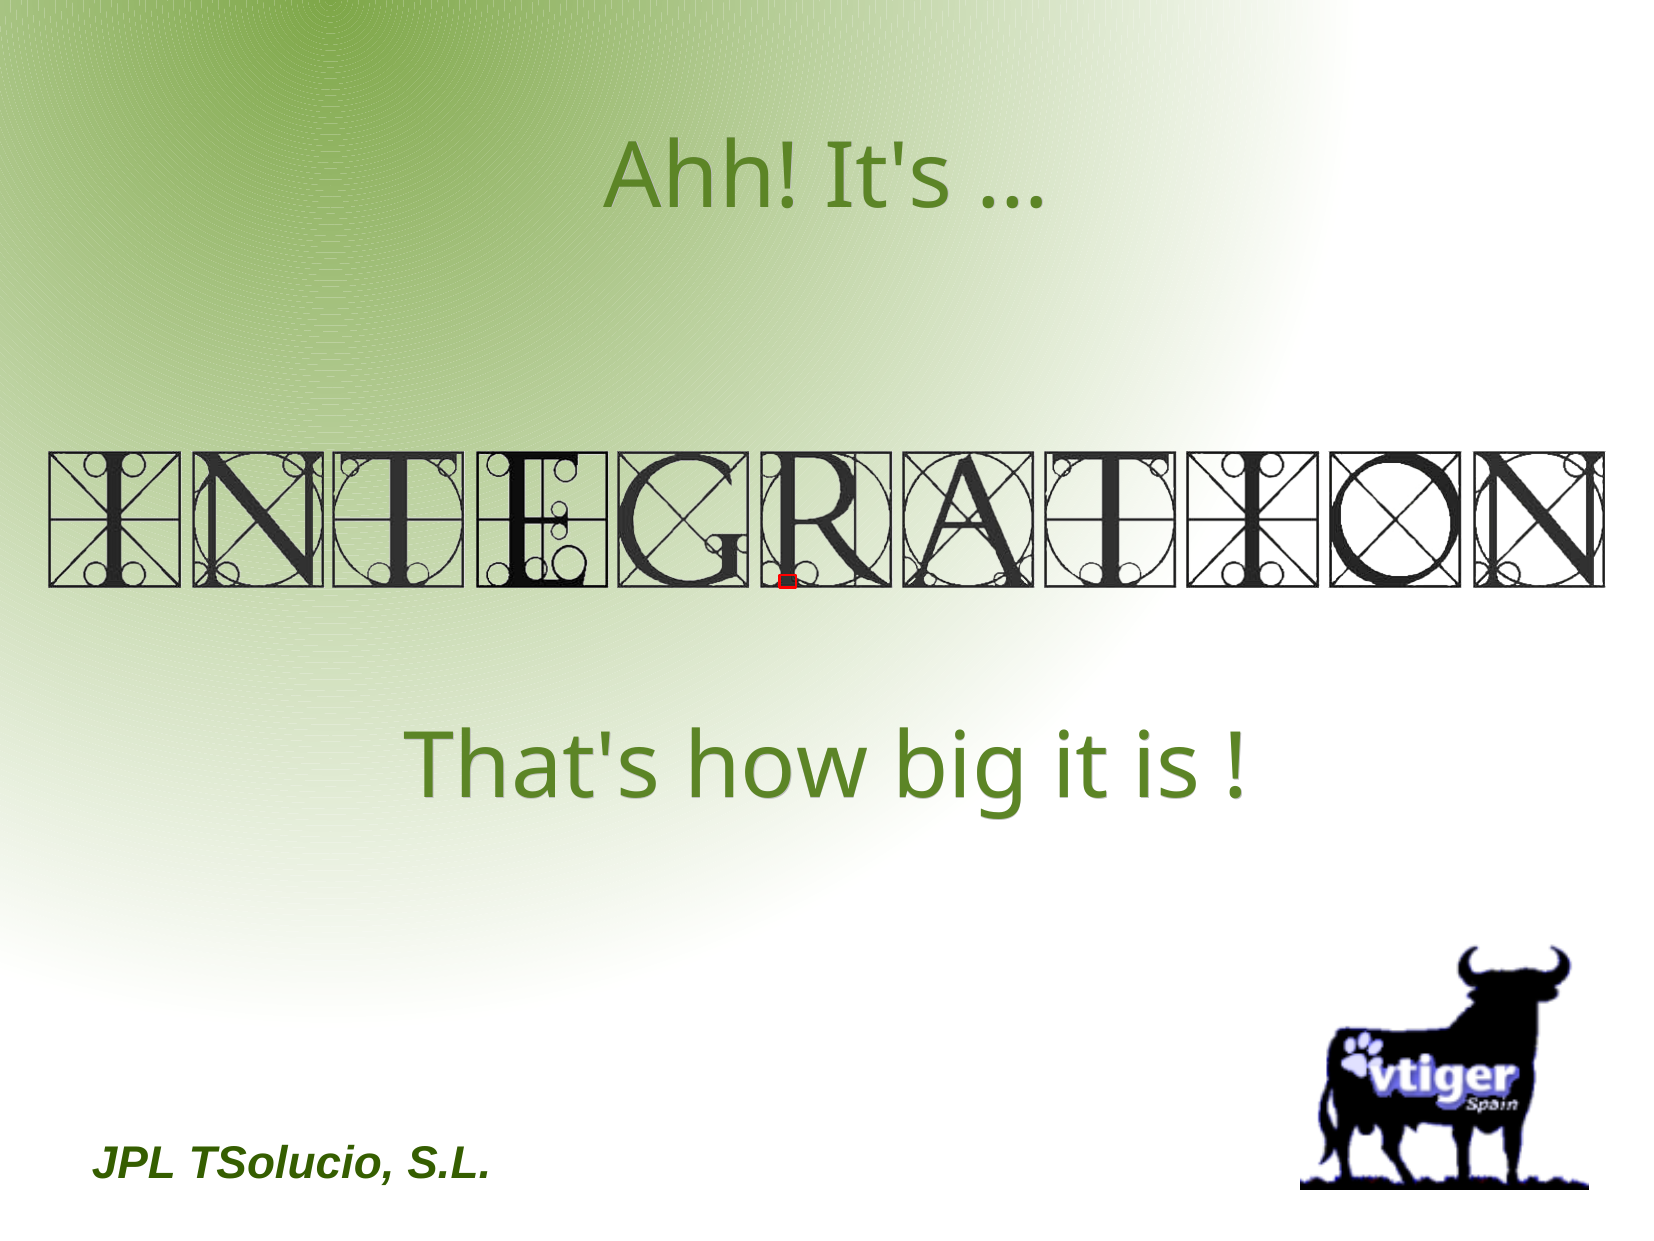

# Ahh! It's …
That's how big it is !